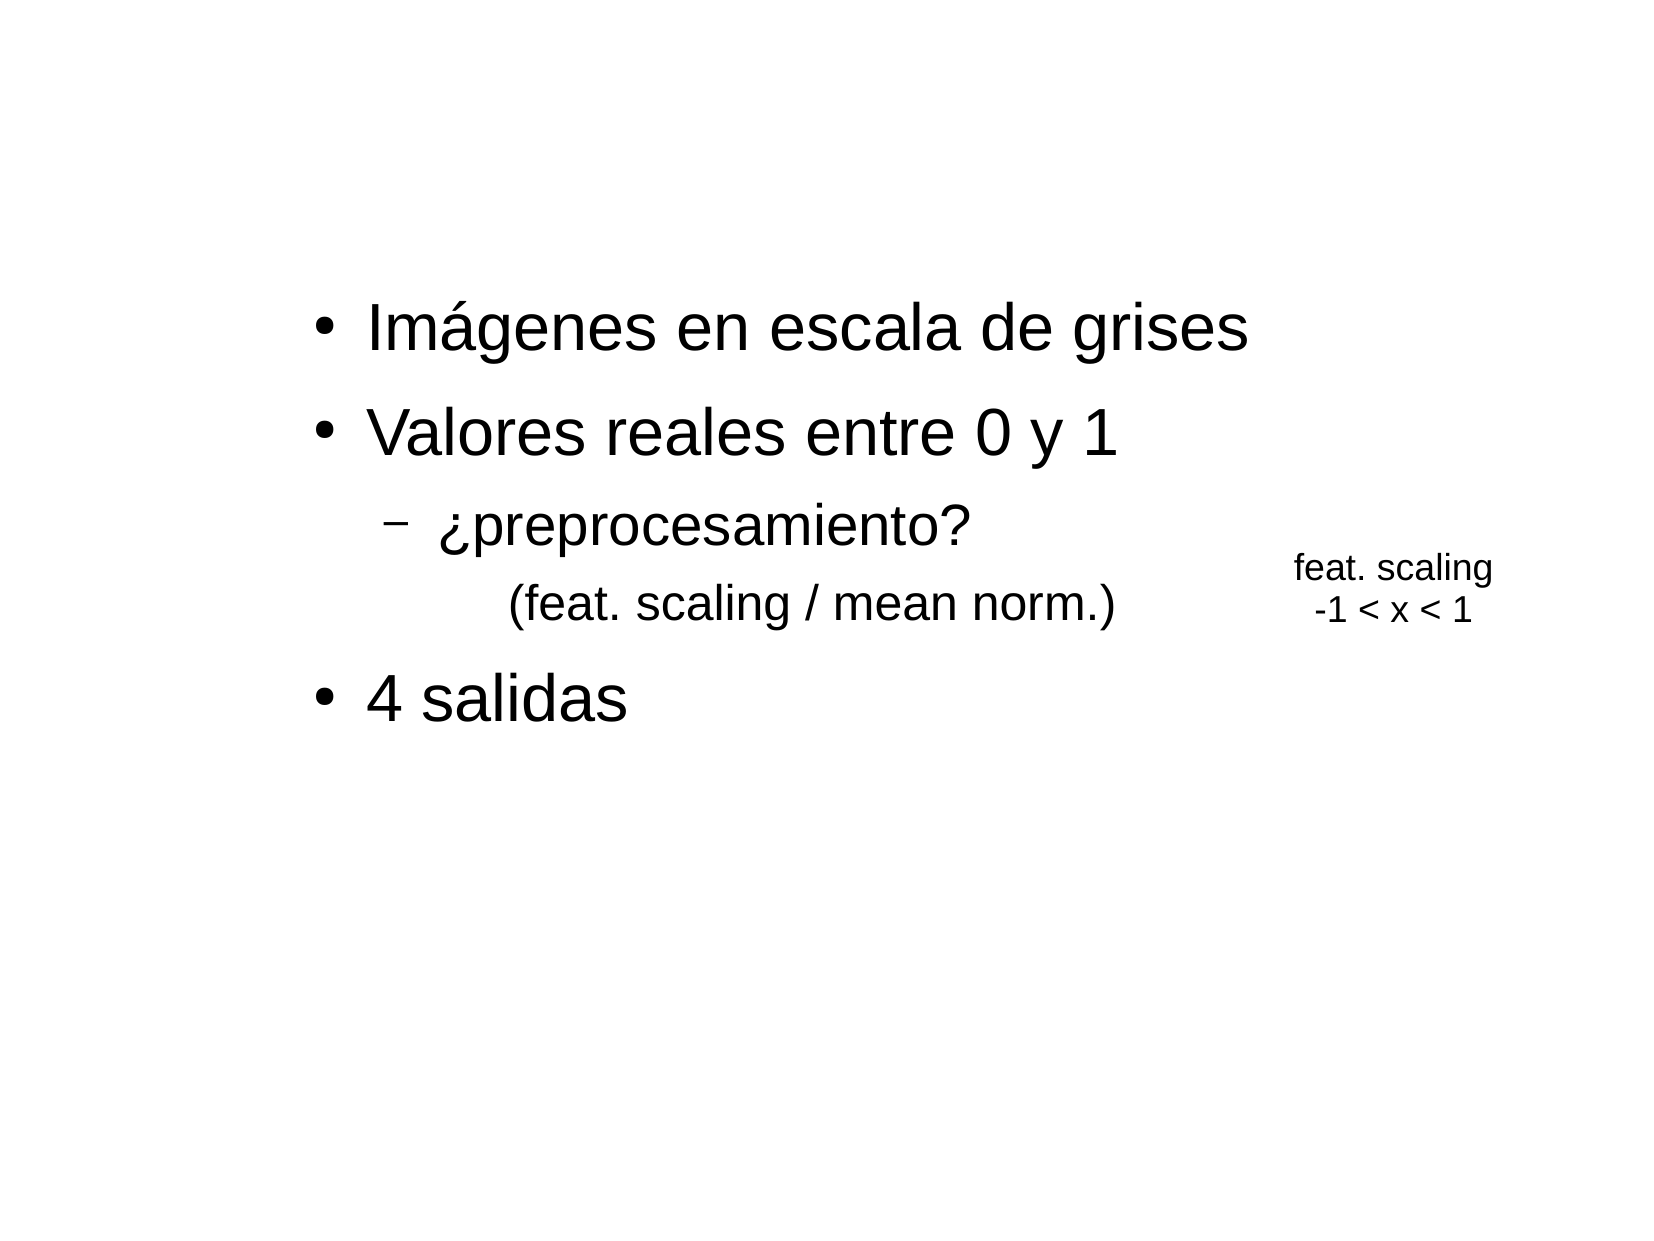

# Imágenes en escala de grises
Valores reales entre 0 y 1
¿preprocesamiento?
(feat. scaling / mean norm.)
4 salidas
feat. scaling
-1 < x < 1